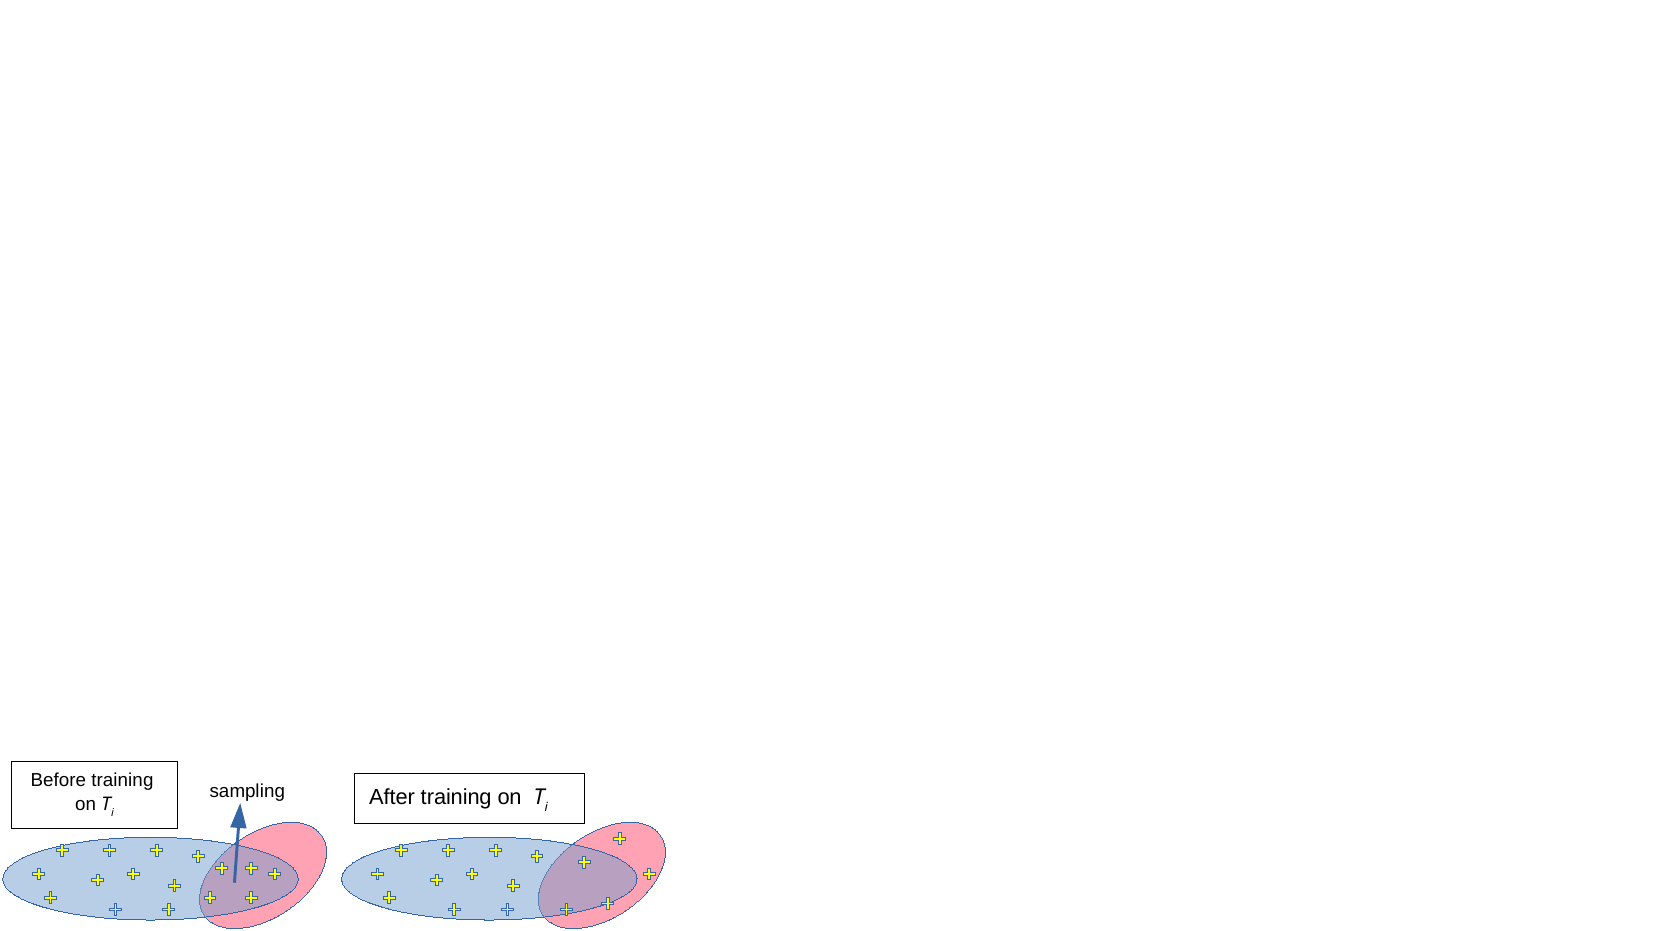

#
Before training
on Ti
sampling
After training on Ti